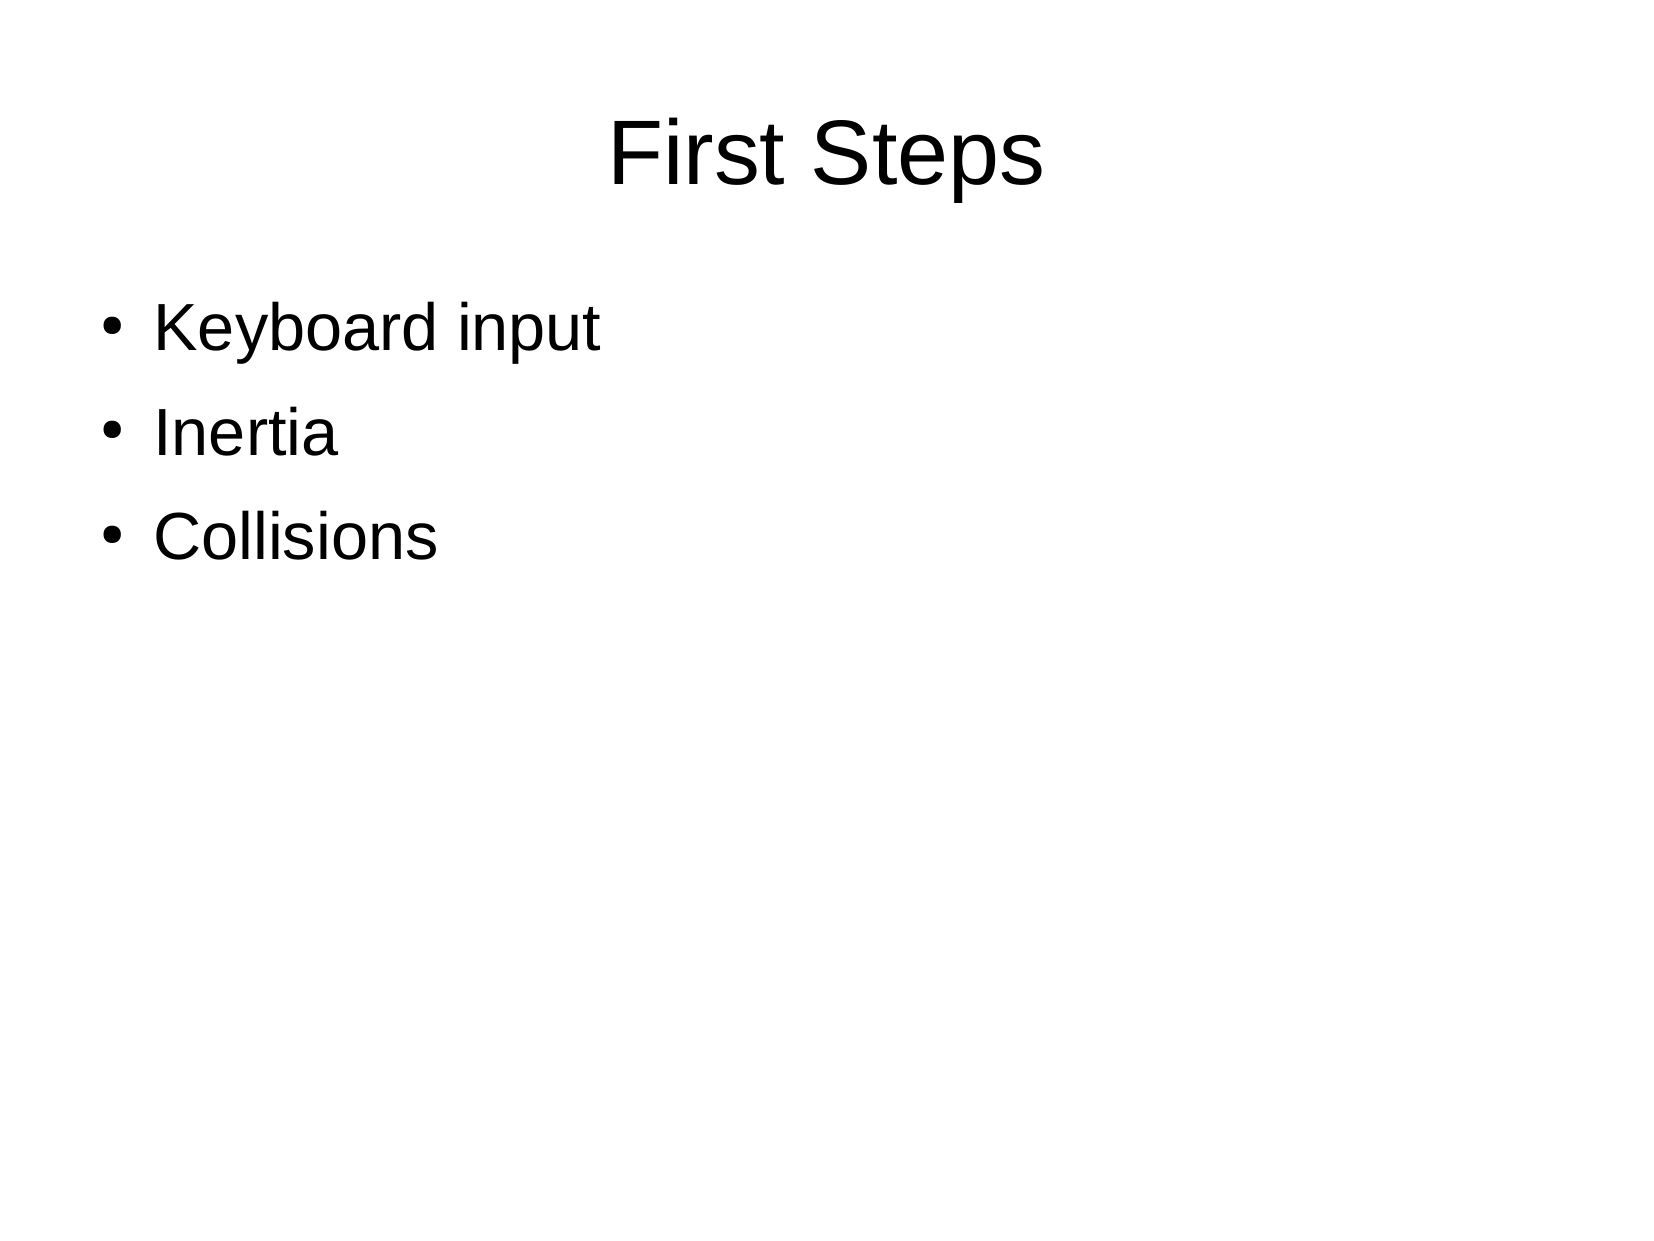

# First Steps
Keyboard input
Inertia
Collisions